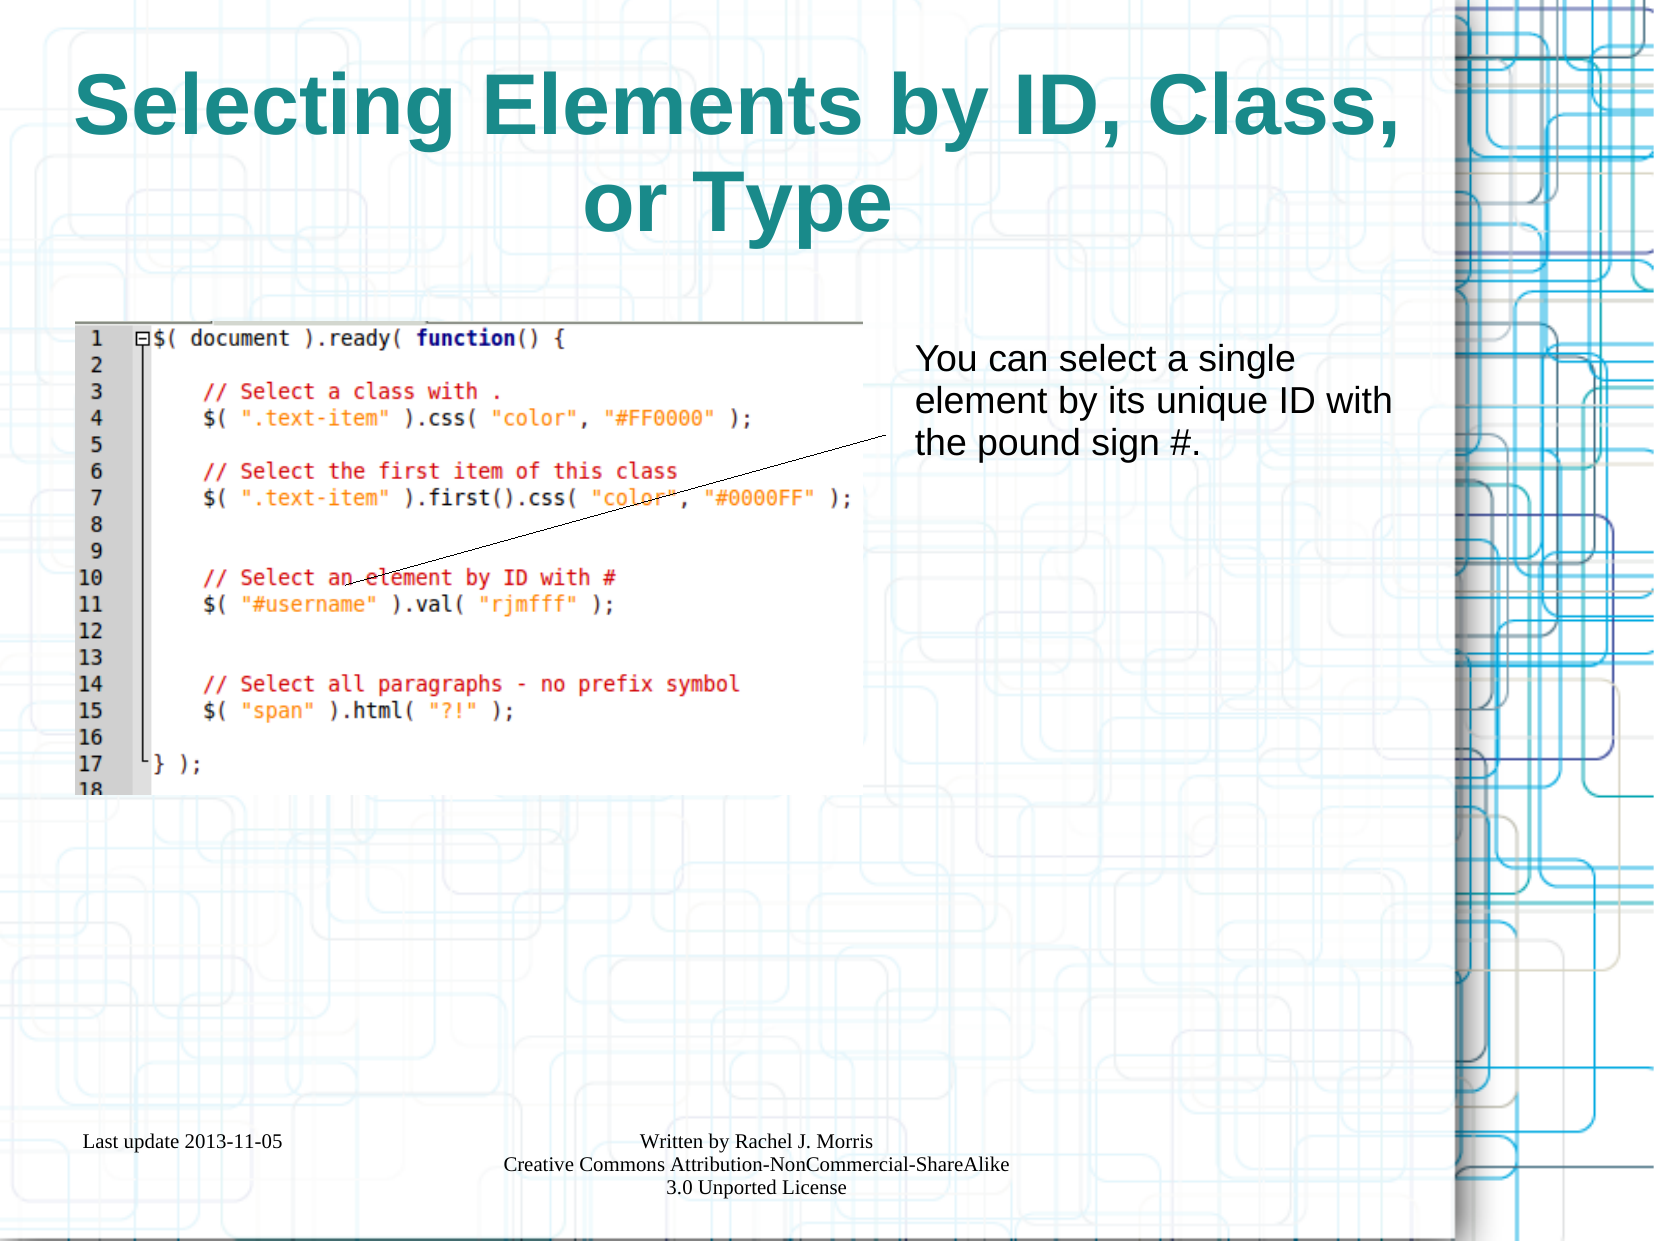

# Selecting Elements by ID, Class, or Type
You can select a single element by its unique ID with the pound sign #.